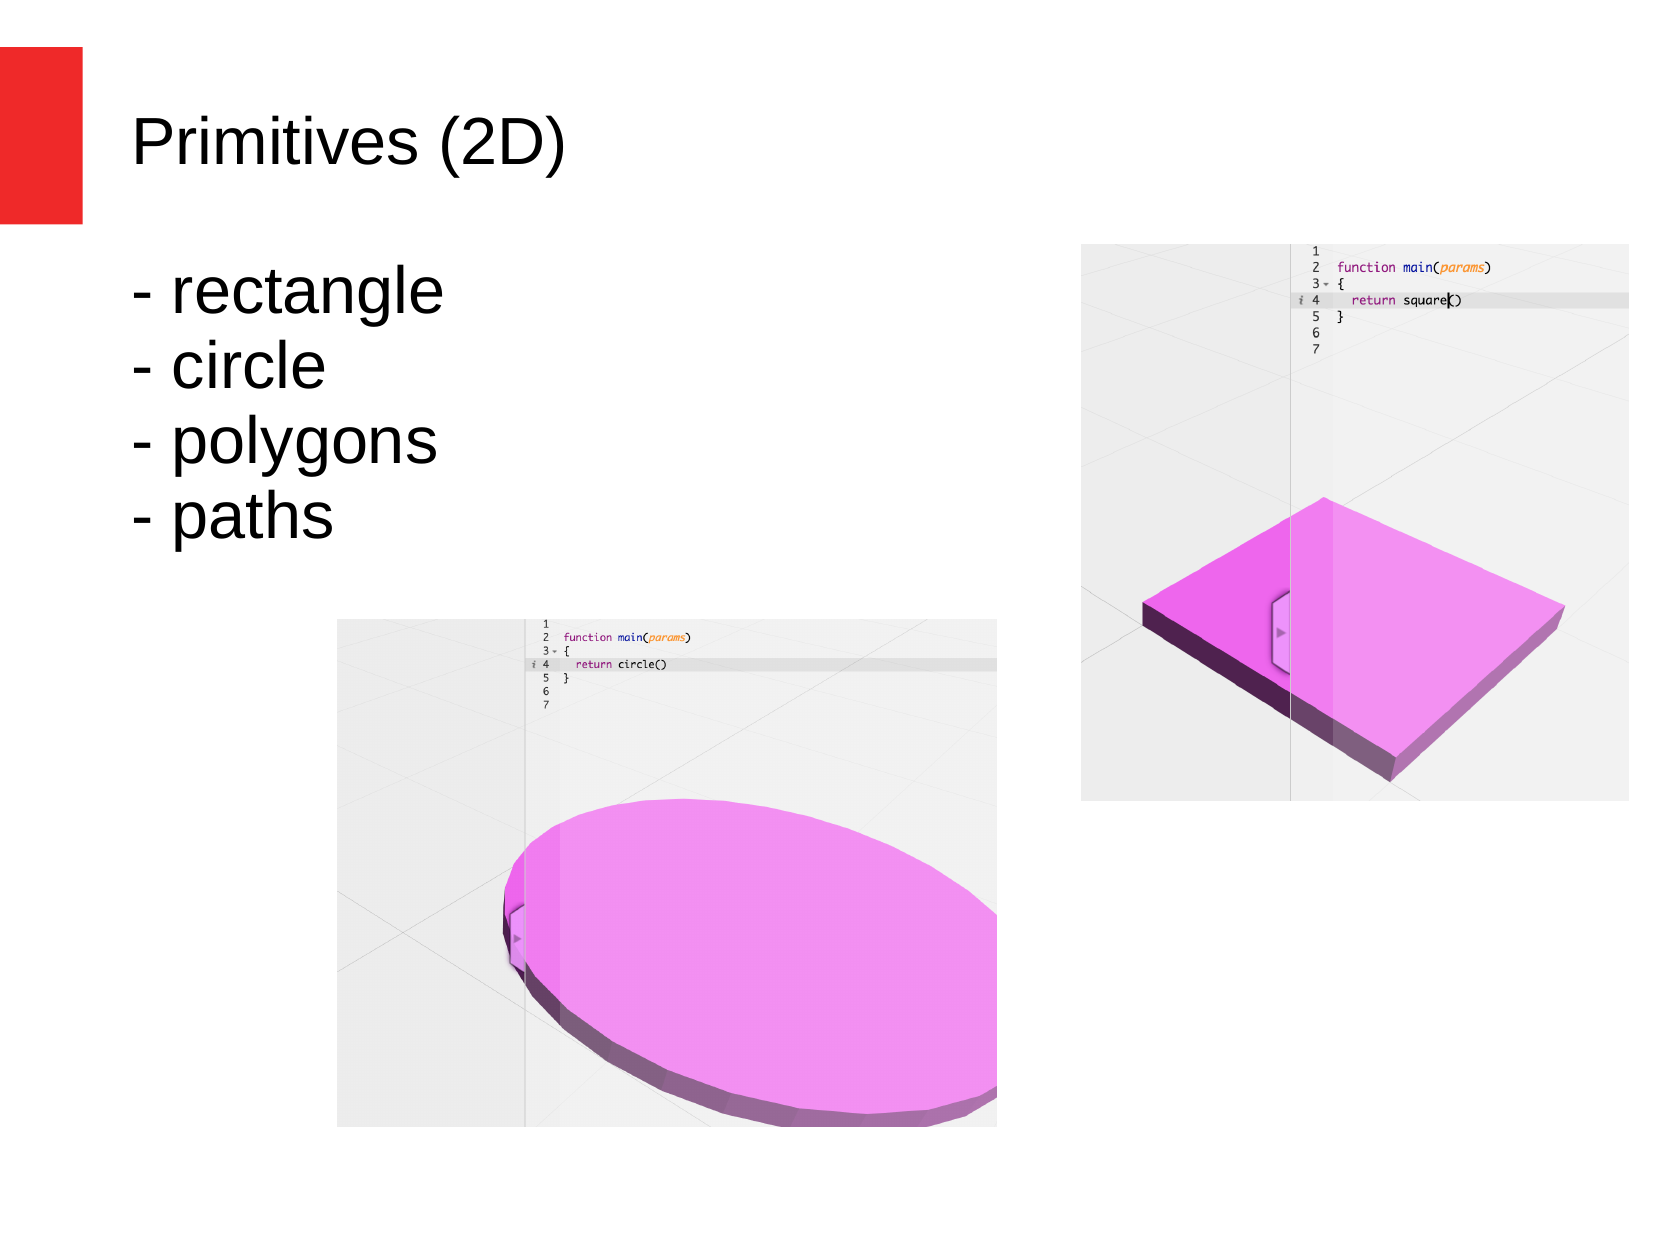

# Primitives (2D)
- rectangle
- circle
- polygons
- paths